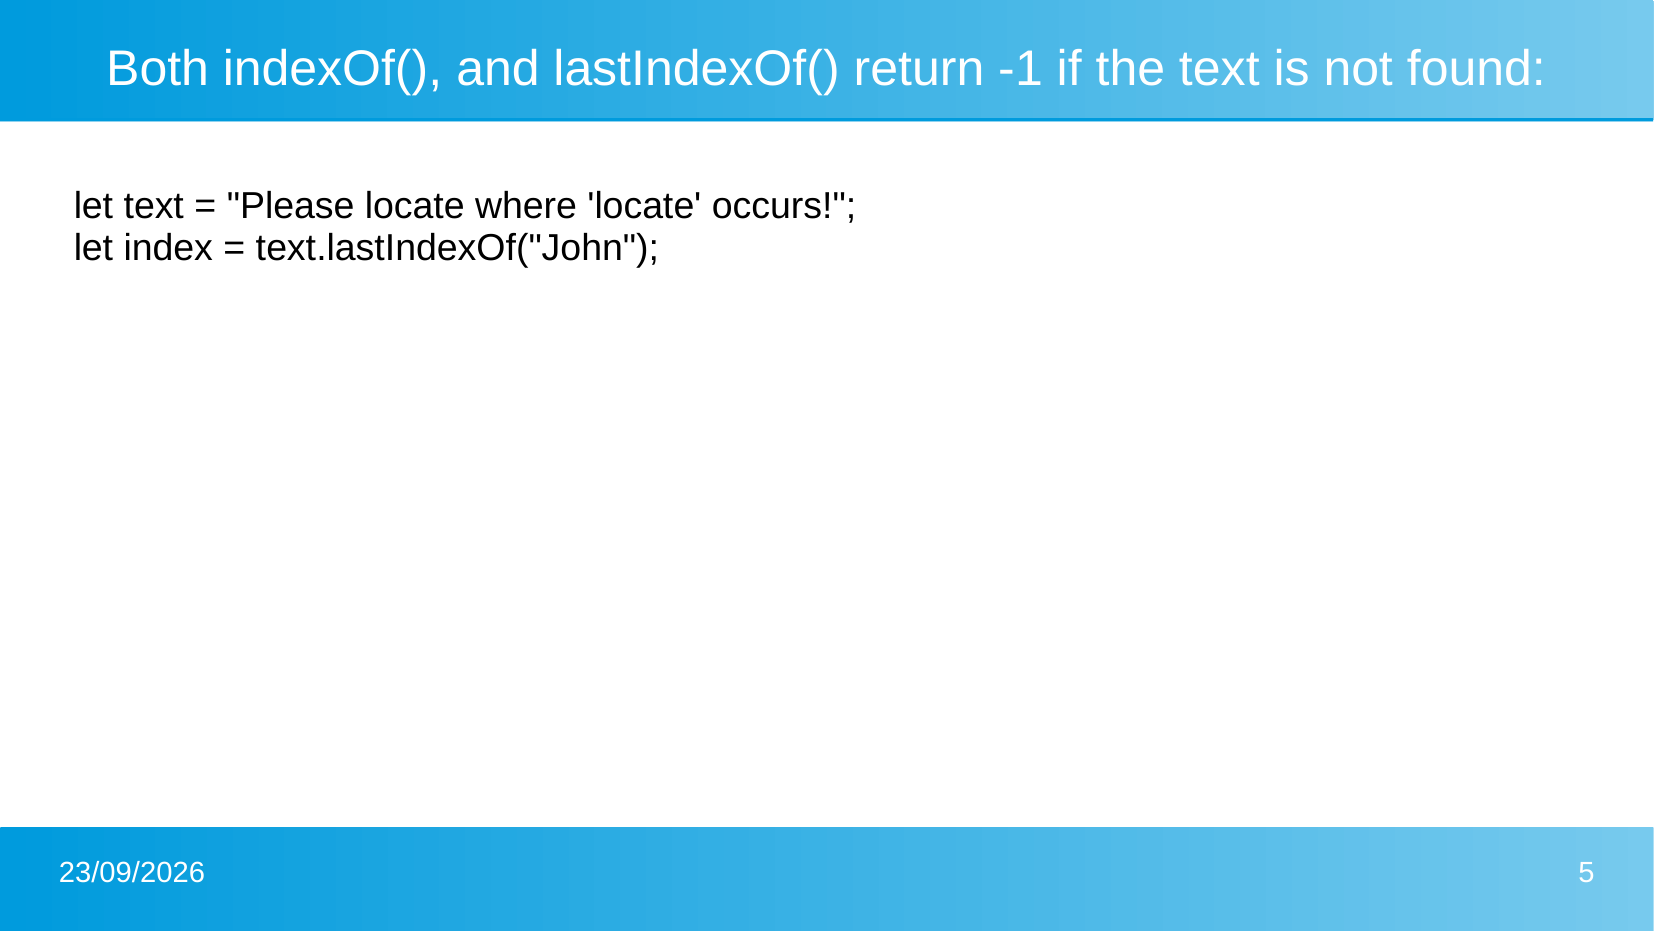

# Both indexOf(), and lastIndexOf() return -1 if the text is not found:
let text = "Please locate where 'locate' occurs!";
let index = text.lastIndexOf("John");
5